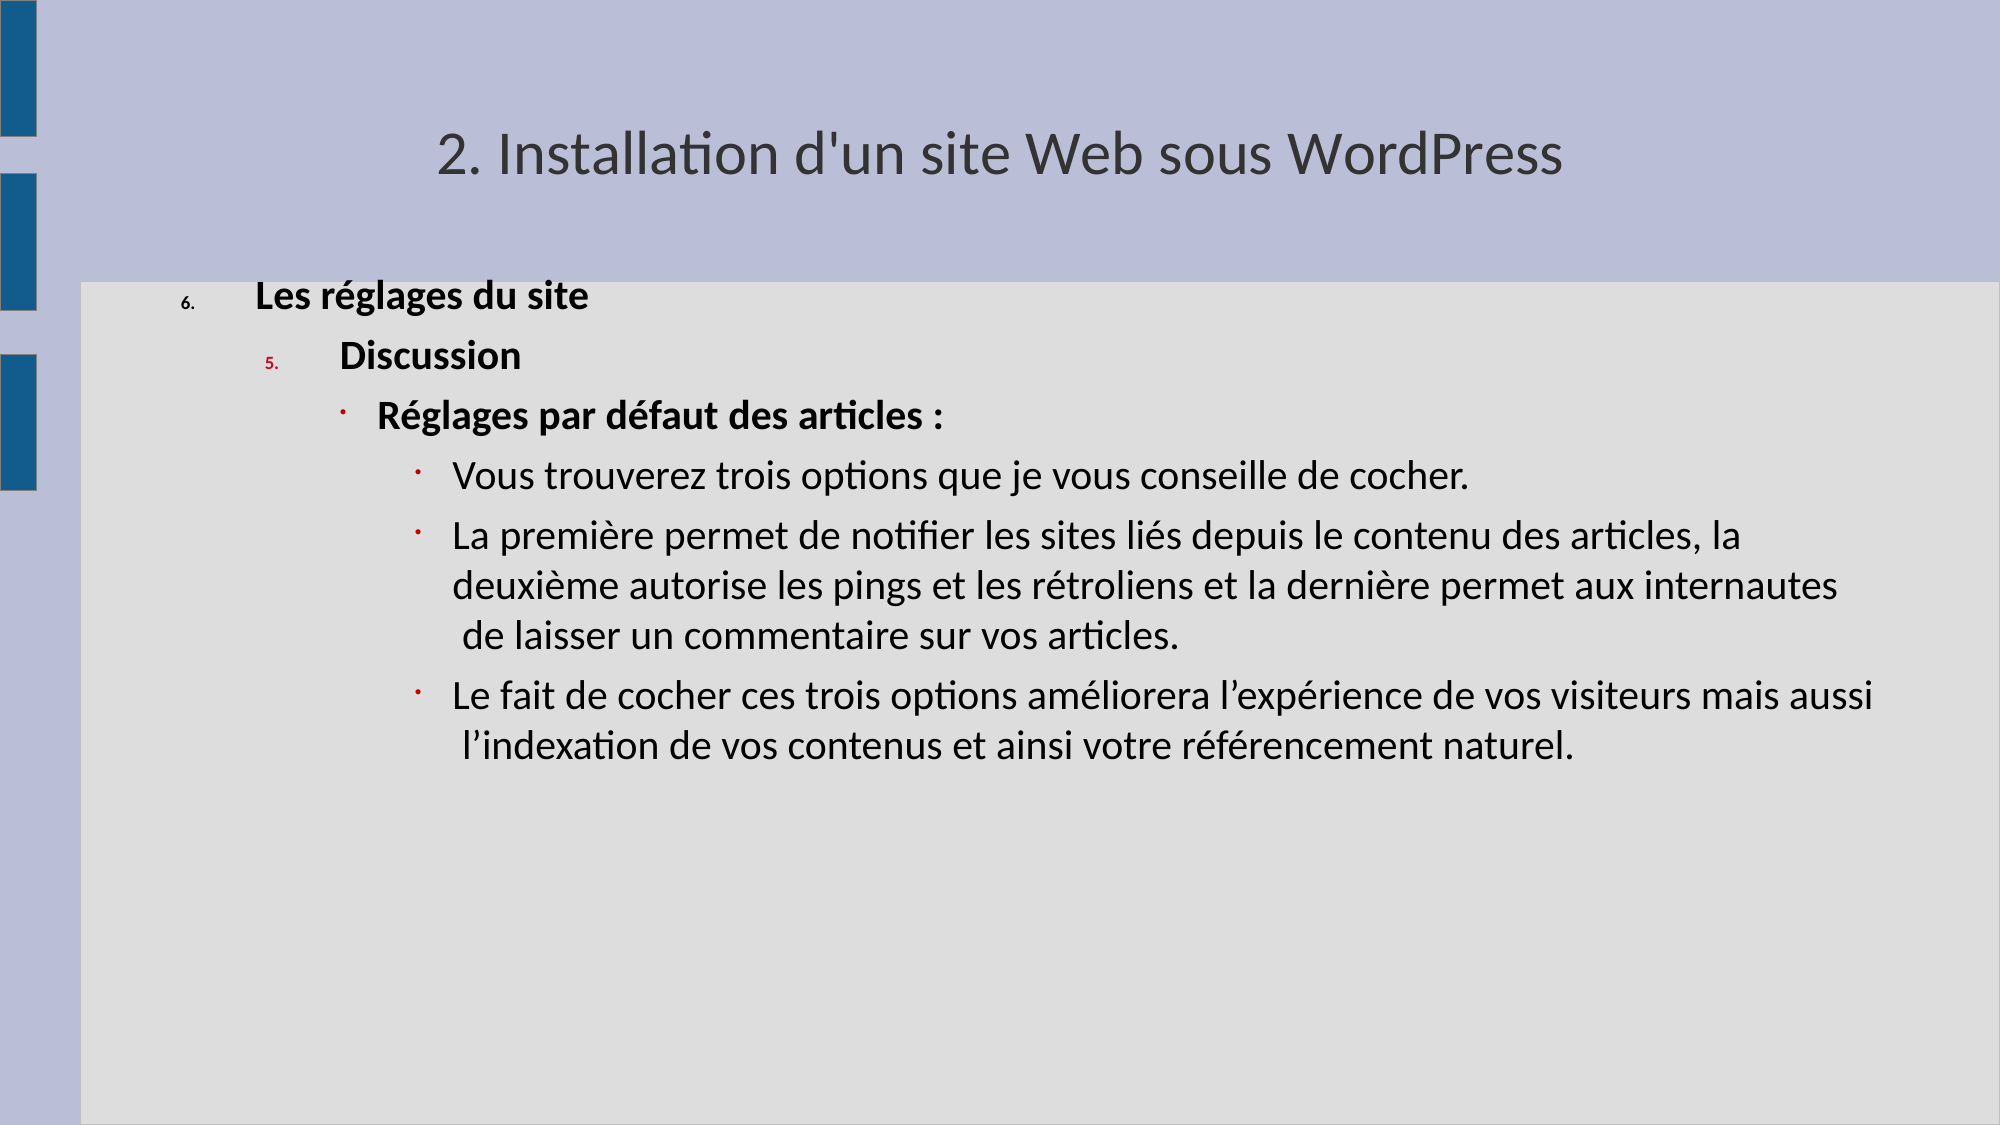

# 2. Installation d'un site Web sous WordPress
Les réglages du site
Discussion
Réglages par défaut des articles :
Vous trouverez trois options que je vous conseille de cocher.
La première permet de notifier les sites liés depuis le contenu des articles, la deuxième autorise les pings et les rétroliens et la dernière permet aux internautes de laisser un commentaire sur vos articles.
Le fait de cocher ces trois options améliorera l’expérience de vos visiteurs mais aussi l’indexation de vos contenus et ainsi votre référencement naturel.